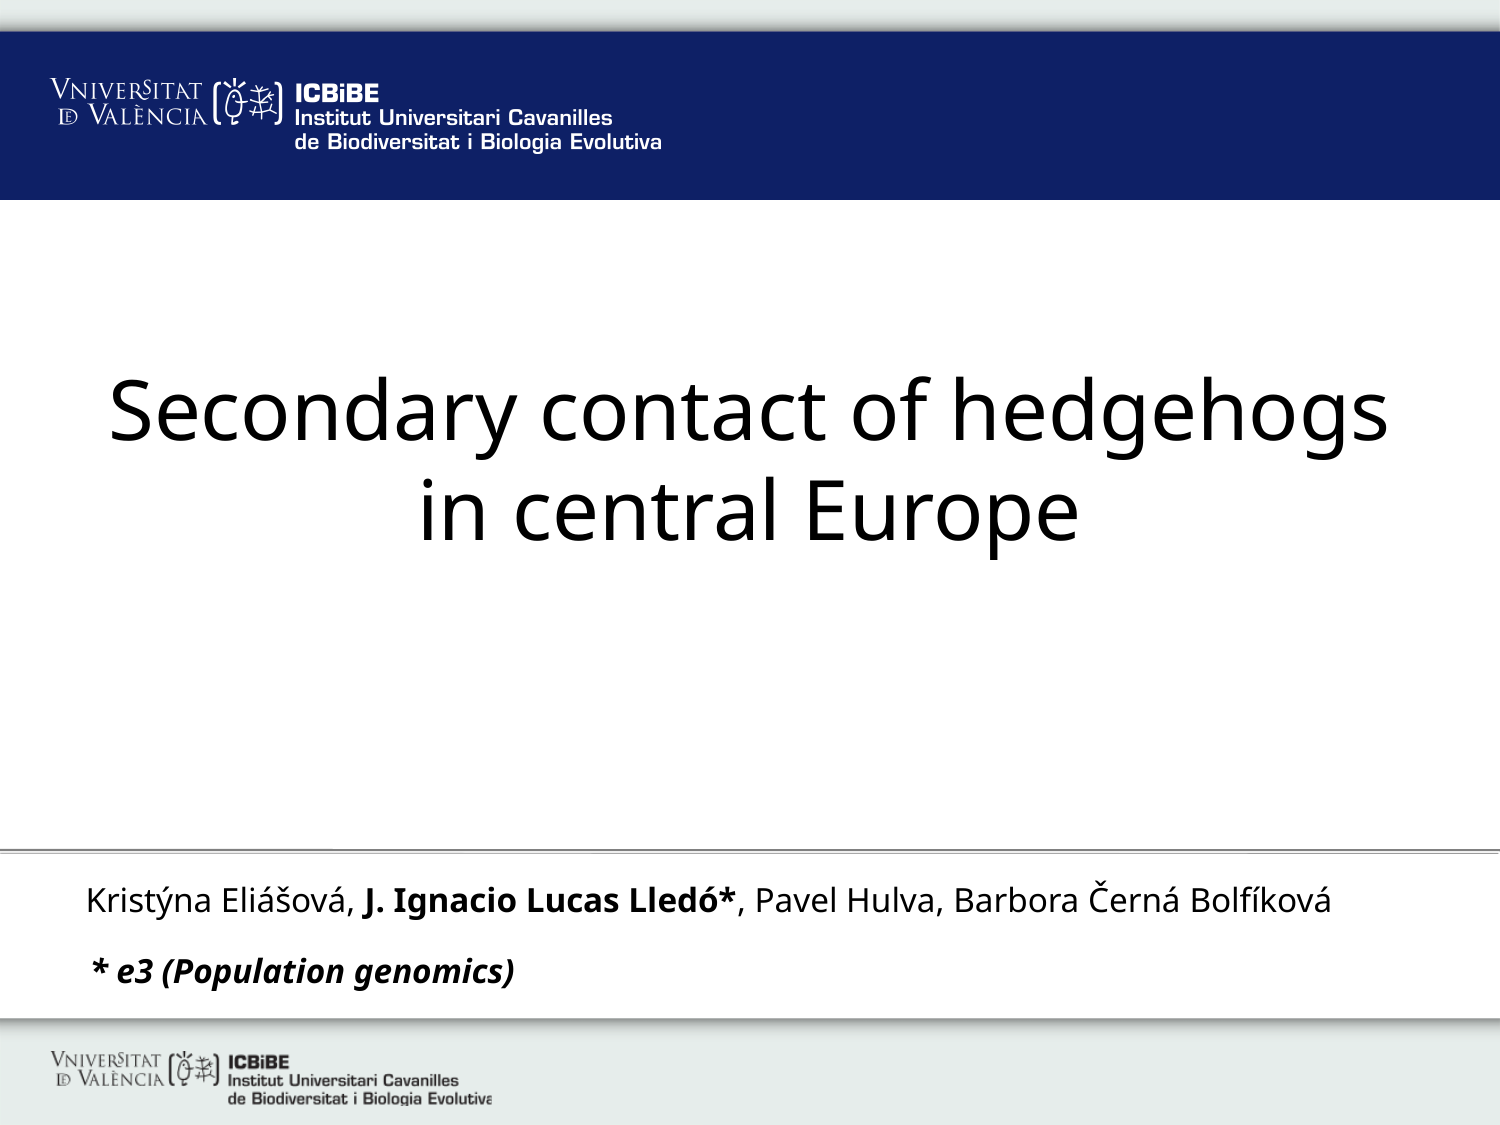

# Secondary contact of hedgehogs in central Europe
Kristýna Eliášová, J. Ignacio Lucas Lledó*, Pavel Hulva, Barbora Černá Bolfíková
* e3 (Population genomics)